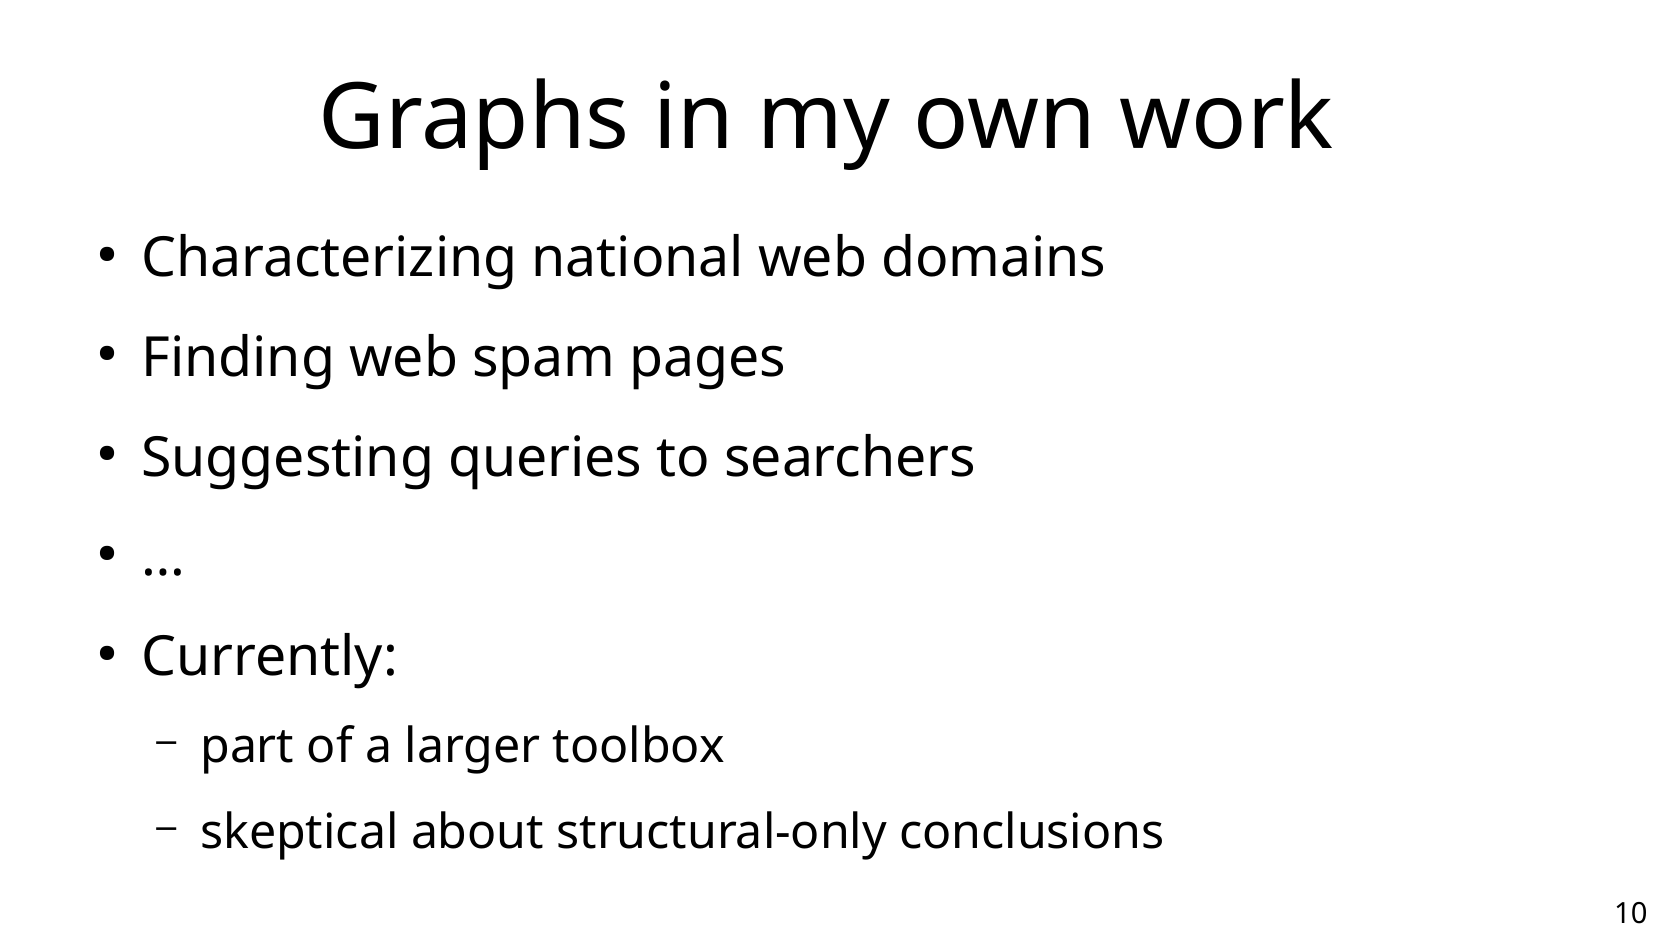

# Graphs in my own work
Characterizing national web domains
Finding web spam pages
Suggesting queries to searchers
…
Currently:
part of a larger toolbox
skeptical about structural-only conclusions
10